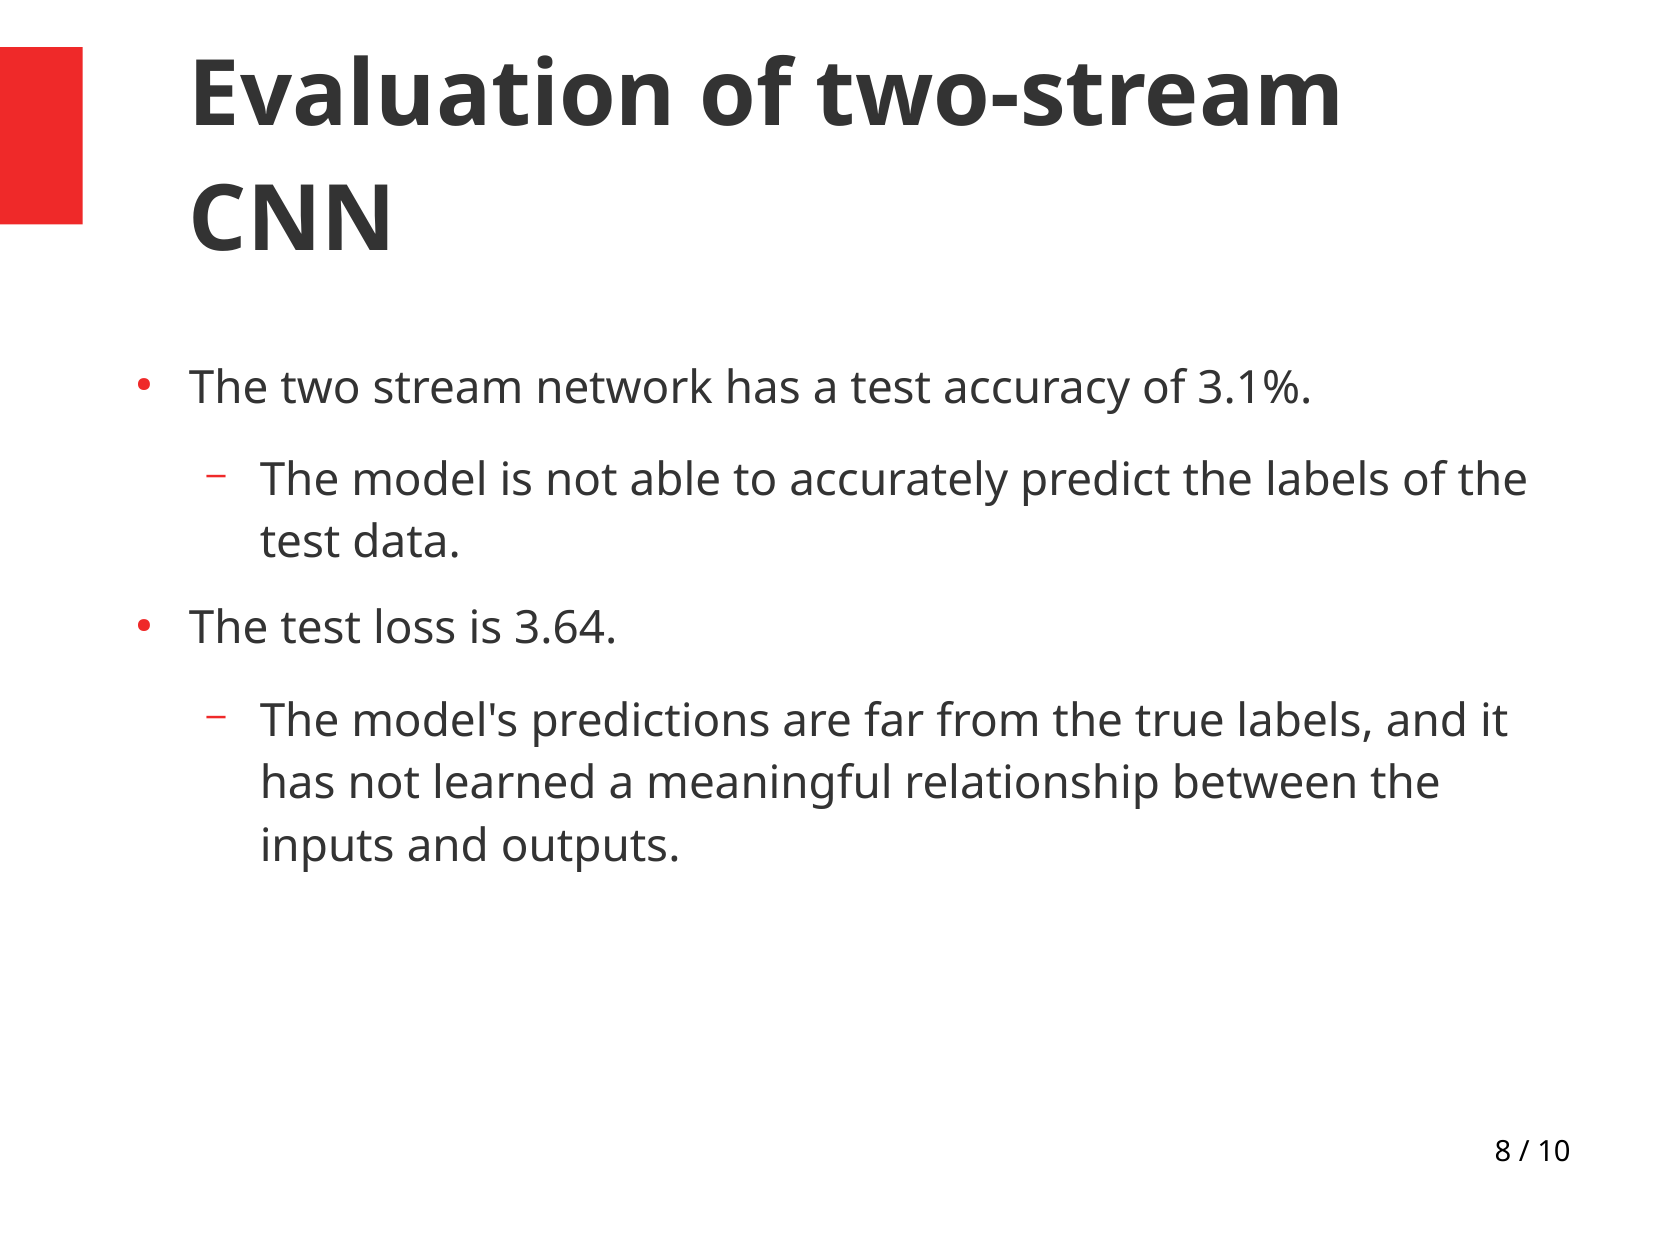

# Evaluation of two-stream CNN
The two stream network has a test accuracy of 3.1%.
The model is not able to accurately predict the labels of the test data.
The test loss is 3.64.
The model's predictions are far from the true labels, and it has not learned a meaningful relationship between the inputs and outputs.
8